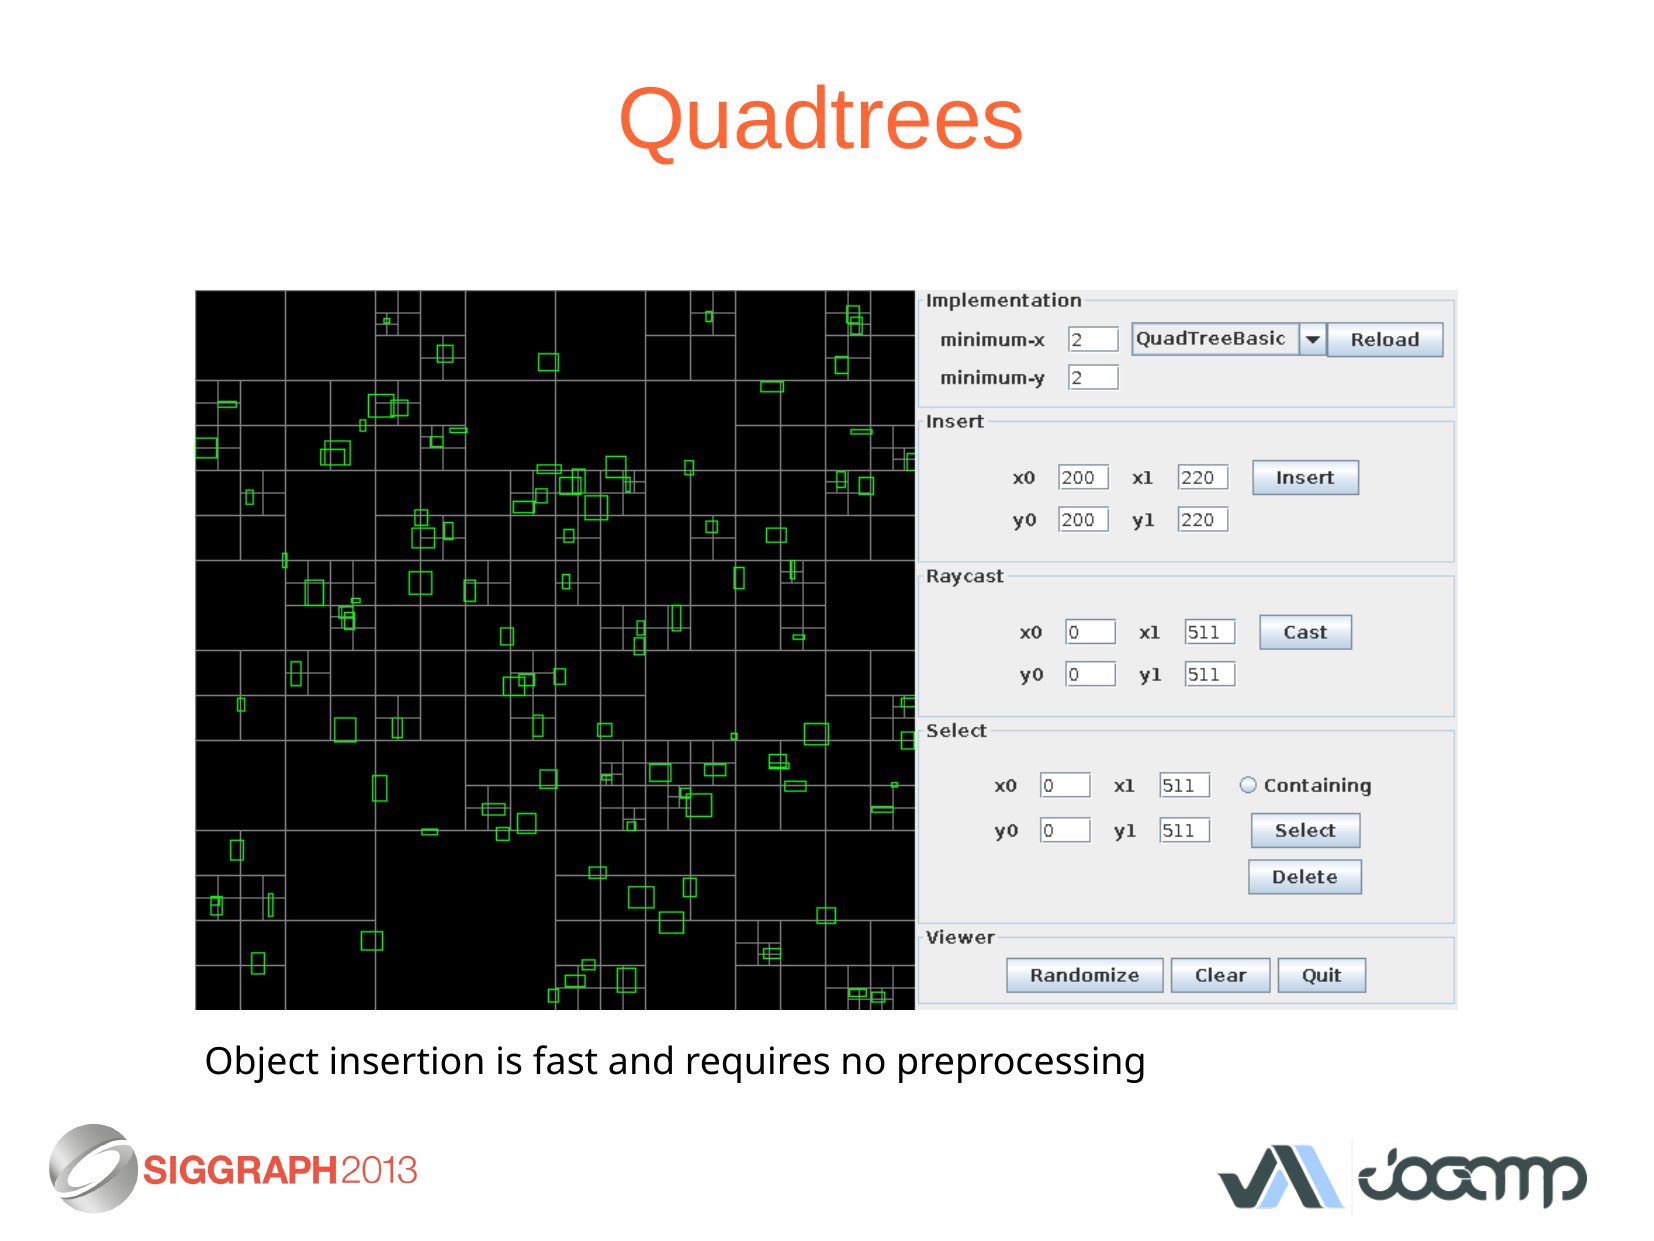

# Quadtrees
Object insertion is fast and requires no preprocessing